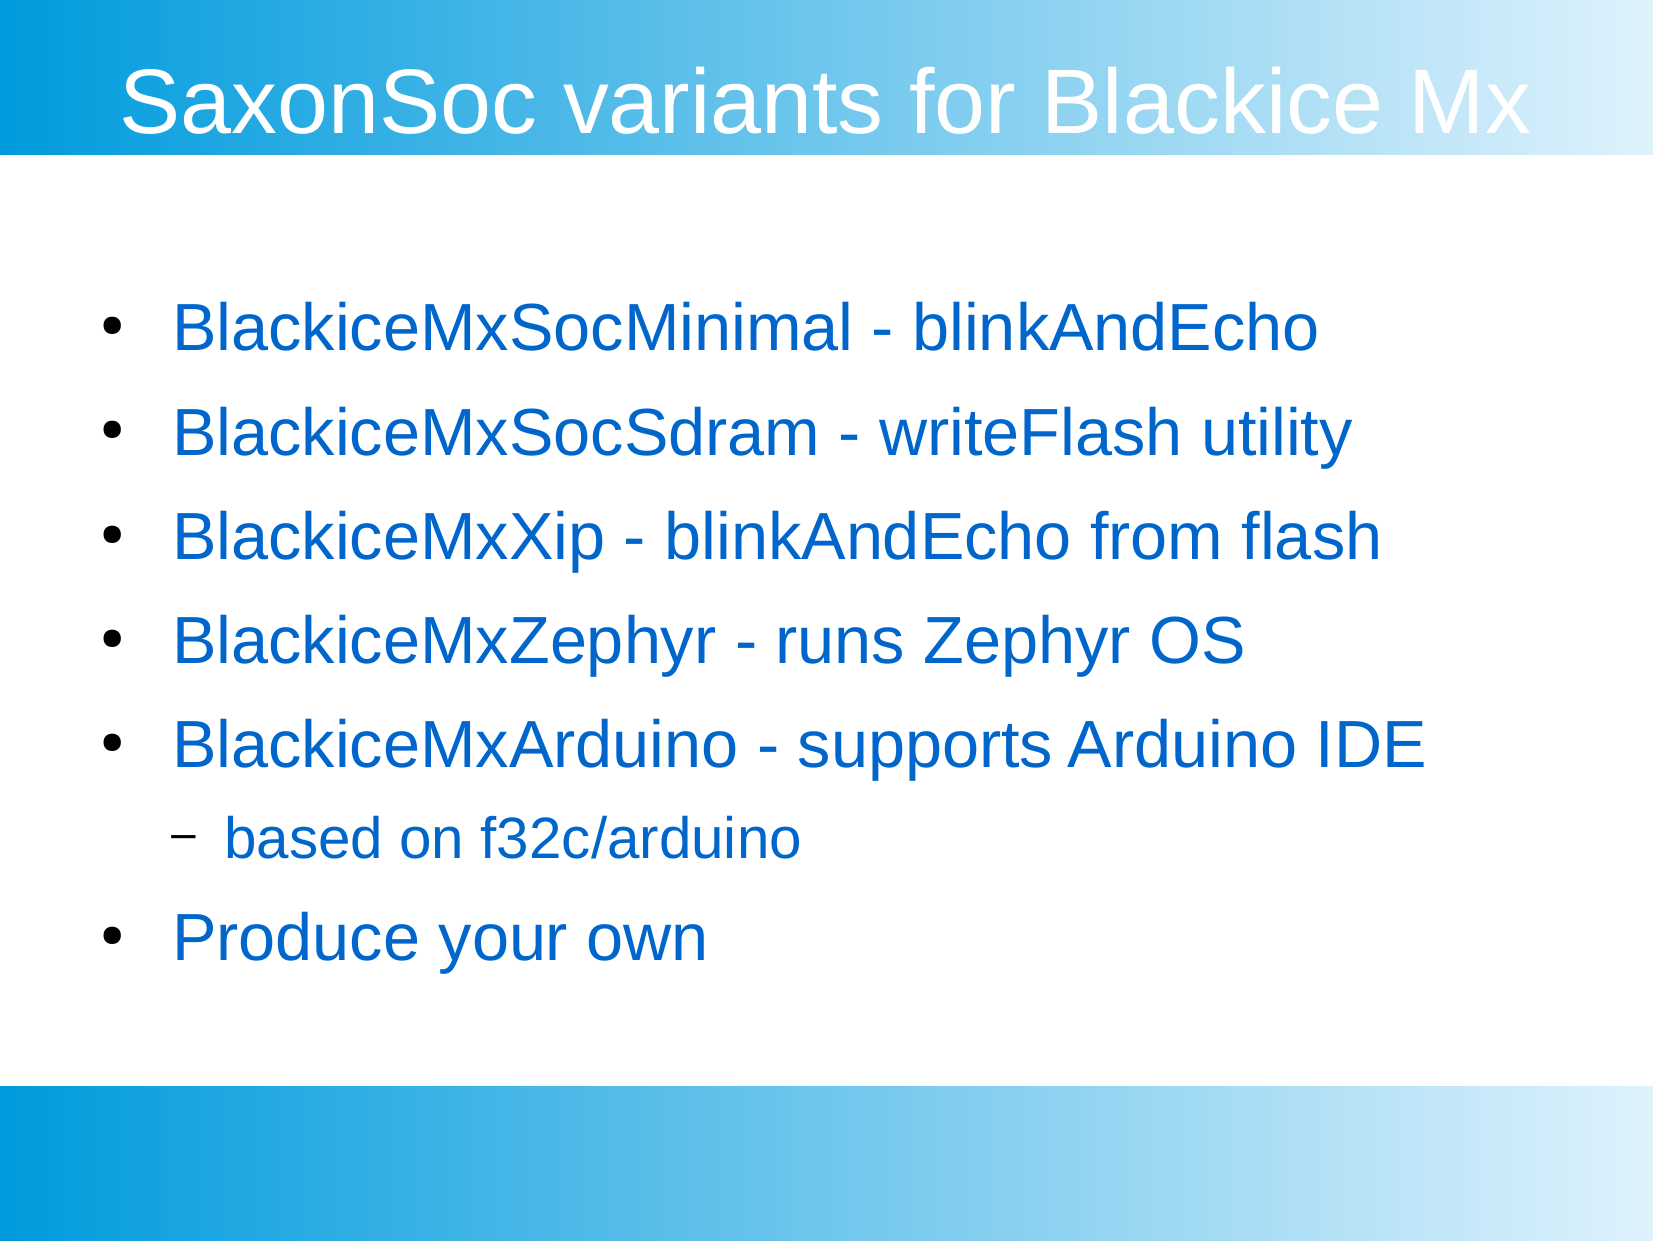

# SaxonSoc variants for Blackice Mx
 BlackiceMxSocMinimal - blinkAndEcho
 BlackiceMxSocSdram - writeFlash utility
 BlackiceMxXip - blinkAndEcho from flash
 BlackiceMxZephyr - runs Zephyr OS
 BlackiceMxArduino - supports Arduino IDE
based on f32c/arduino
 Produce your own